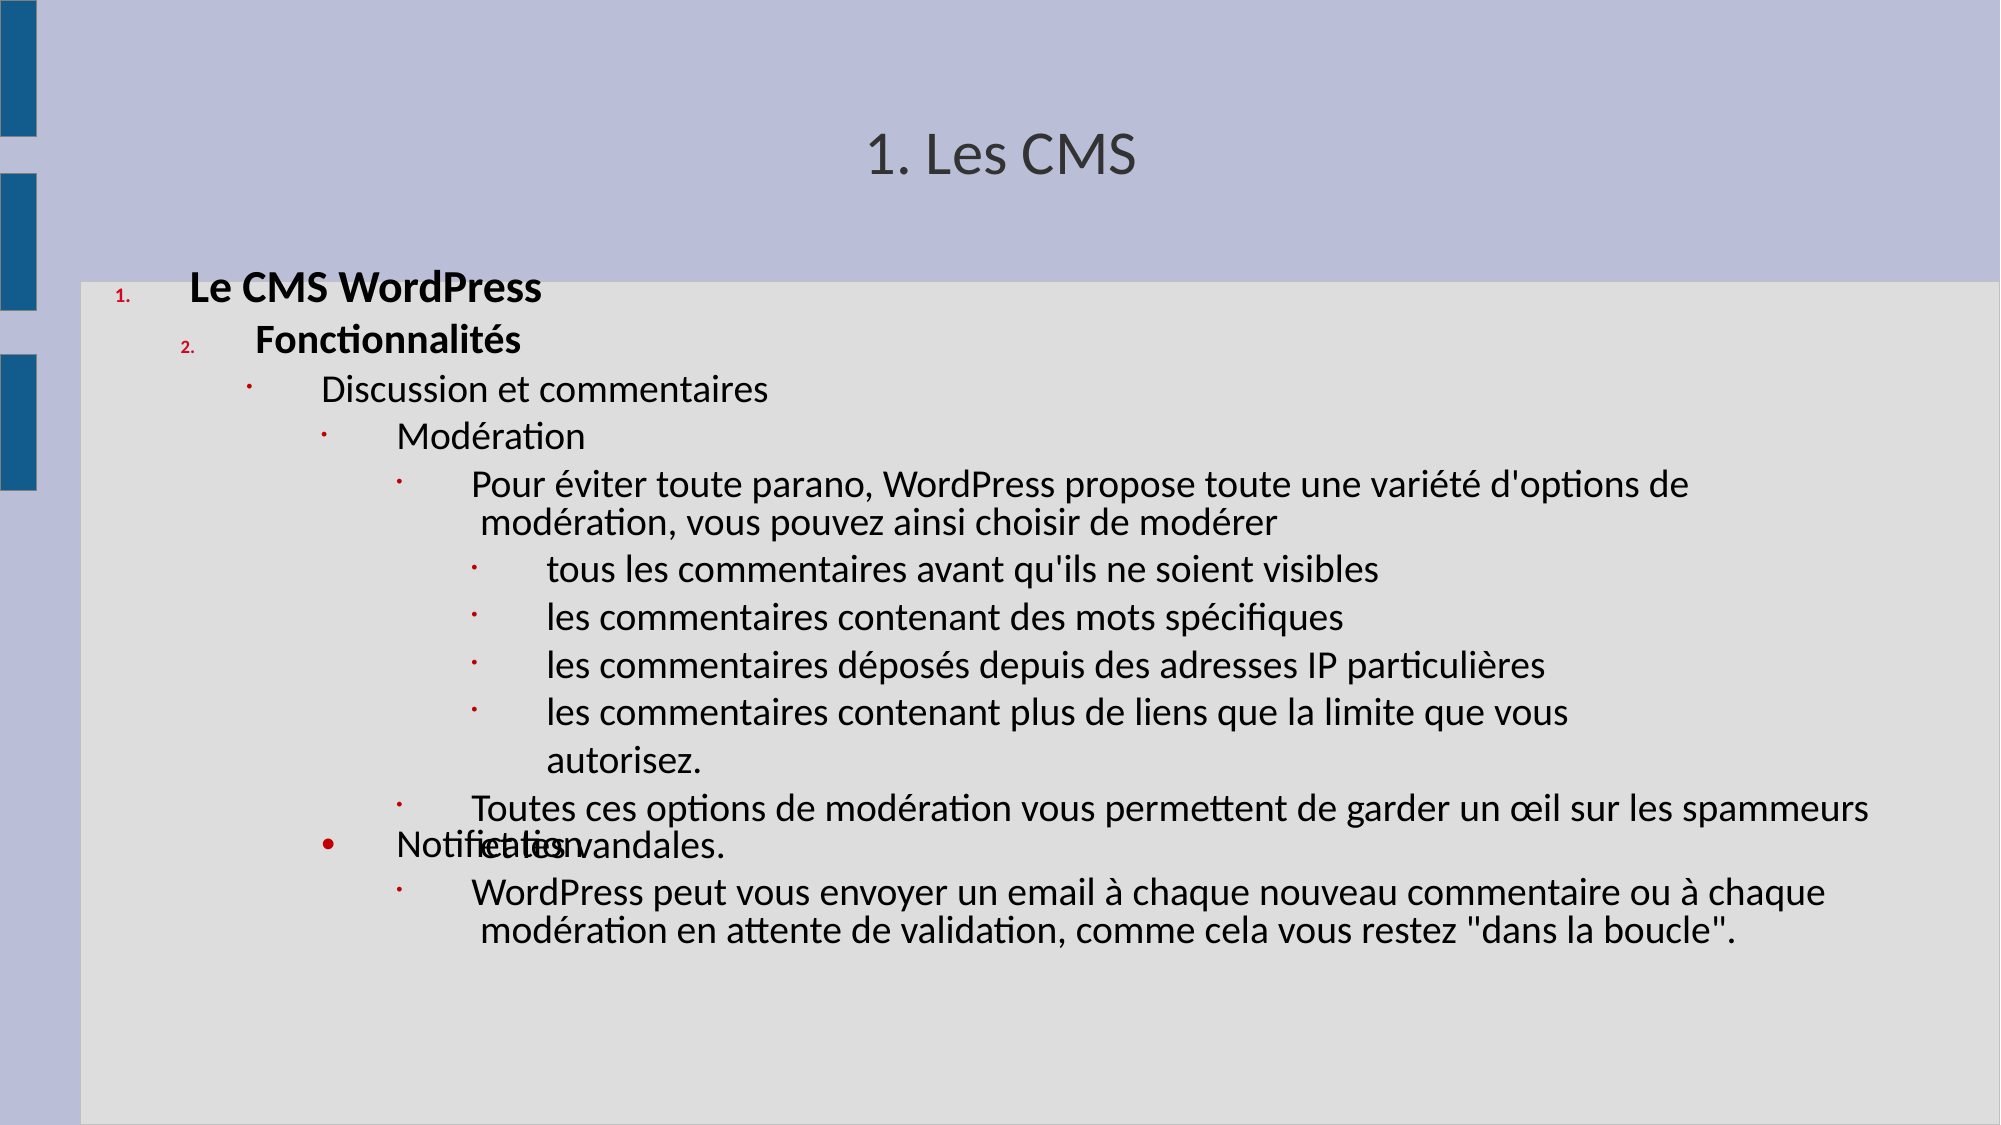

# 1. Les CMS
Le CMS WordPress
Fonctionnalités
Discussion et commentaires
Modération
Pour éviter toute parano, WordPress propose toute une variété d'options de modération, vous pouvez ainsi choisir de modérer
tous les commentaires avant qu'ils ne soient visibles
les commentaires contenant des mots spécifiques
les commentaires déposés depuis des adresses IP particulières
les commentaires contenant plus de liens que la limite que vous autorisez.
Toutes ces options de modération vous permettent de garder un œil sur les spammeurs et les vandales.
•
Notification
WordPress peut vous envoyer un email à chaque nouveau commentaire ou à chaque modération en attente de validation, comme cela vous restez "dans la boucle".